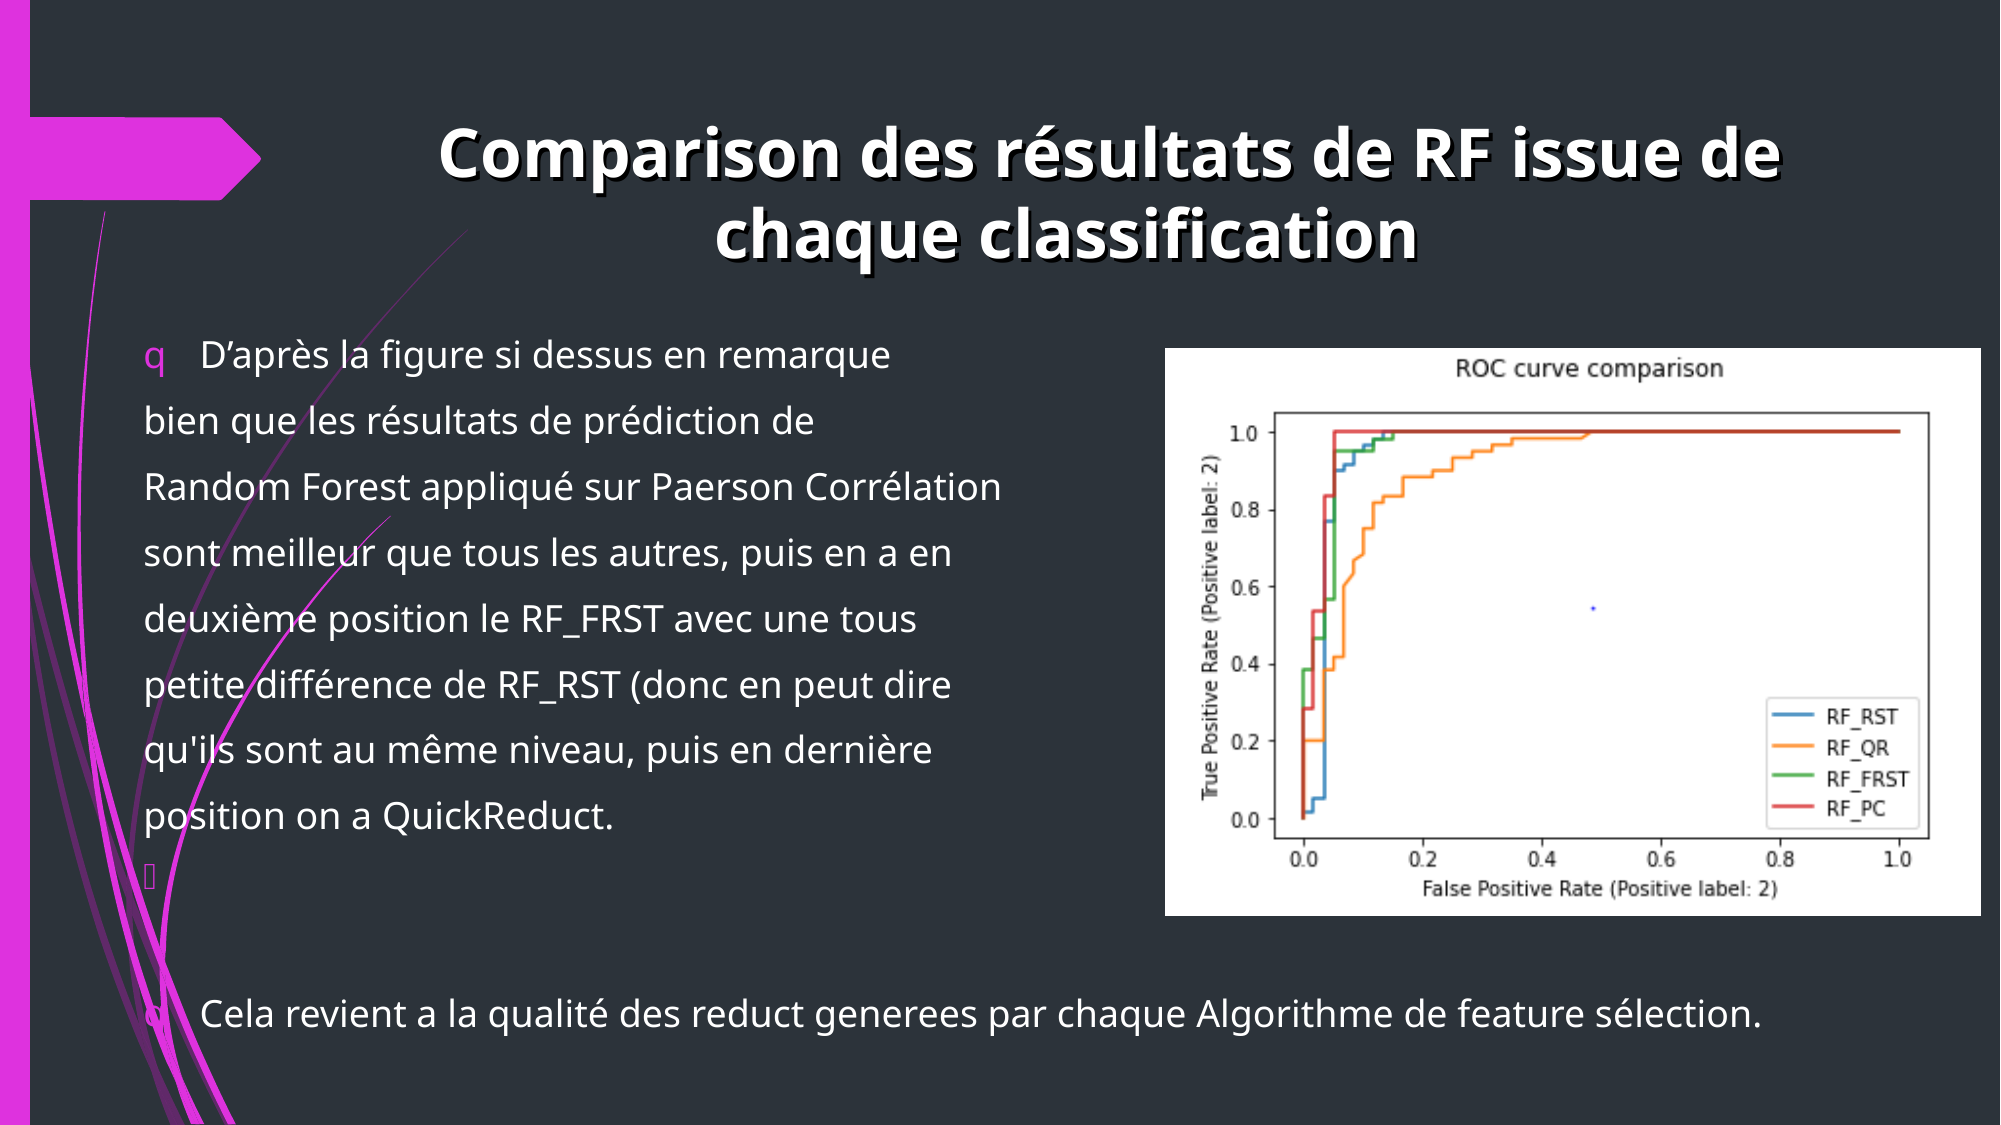

# Comparison des résultats de RF issue de chaque classification
D’après la figure si dessus en remarque
bien que les résultats de prédiction de
Random Forest appliqué sur Paerson Corrélation
sont meilleur que tous les autres, puis en a en
deuxième position le RF_FRST avec une tous
petite différence de RF_RST (donc en peut dire
qu'ils sont au même niveau, puis en dernière
position on a QuickReduct.
Cela revient a la qualité des reduct generees par chaque Algorithme de feature sélection.